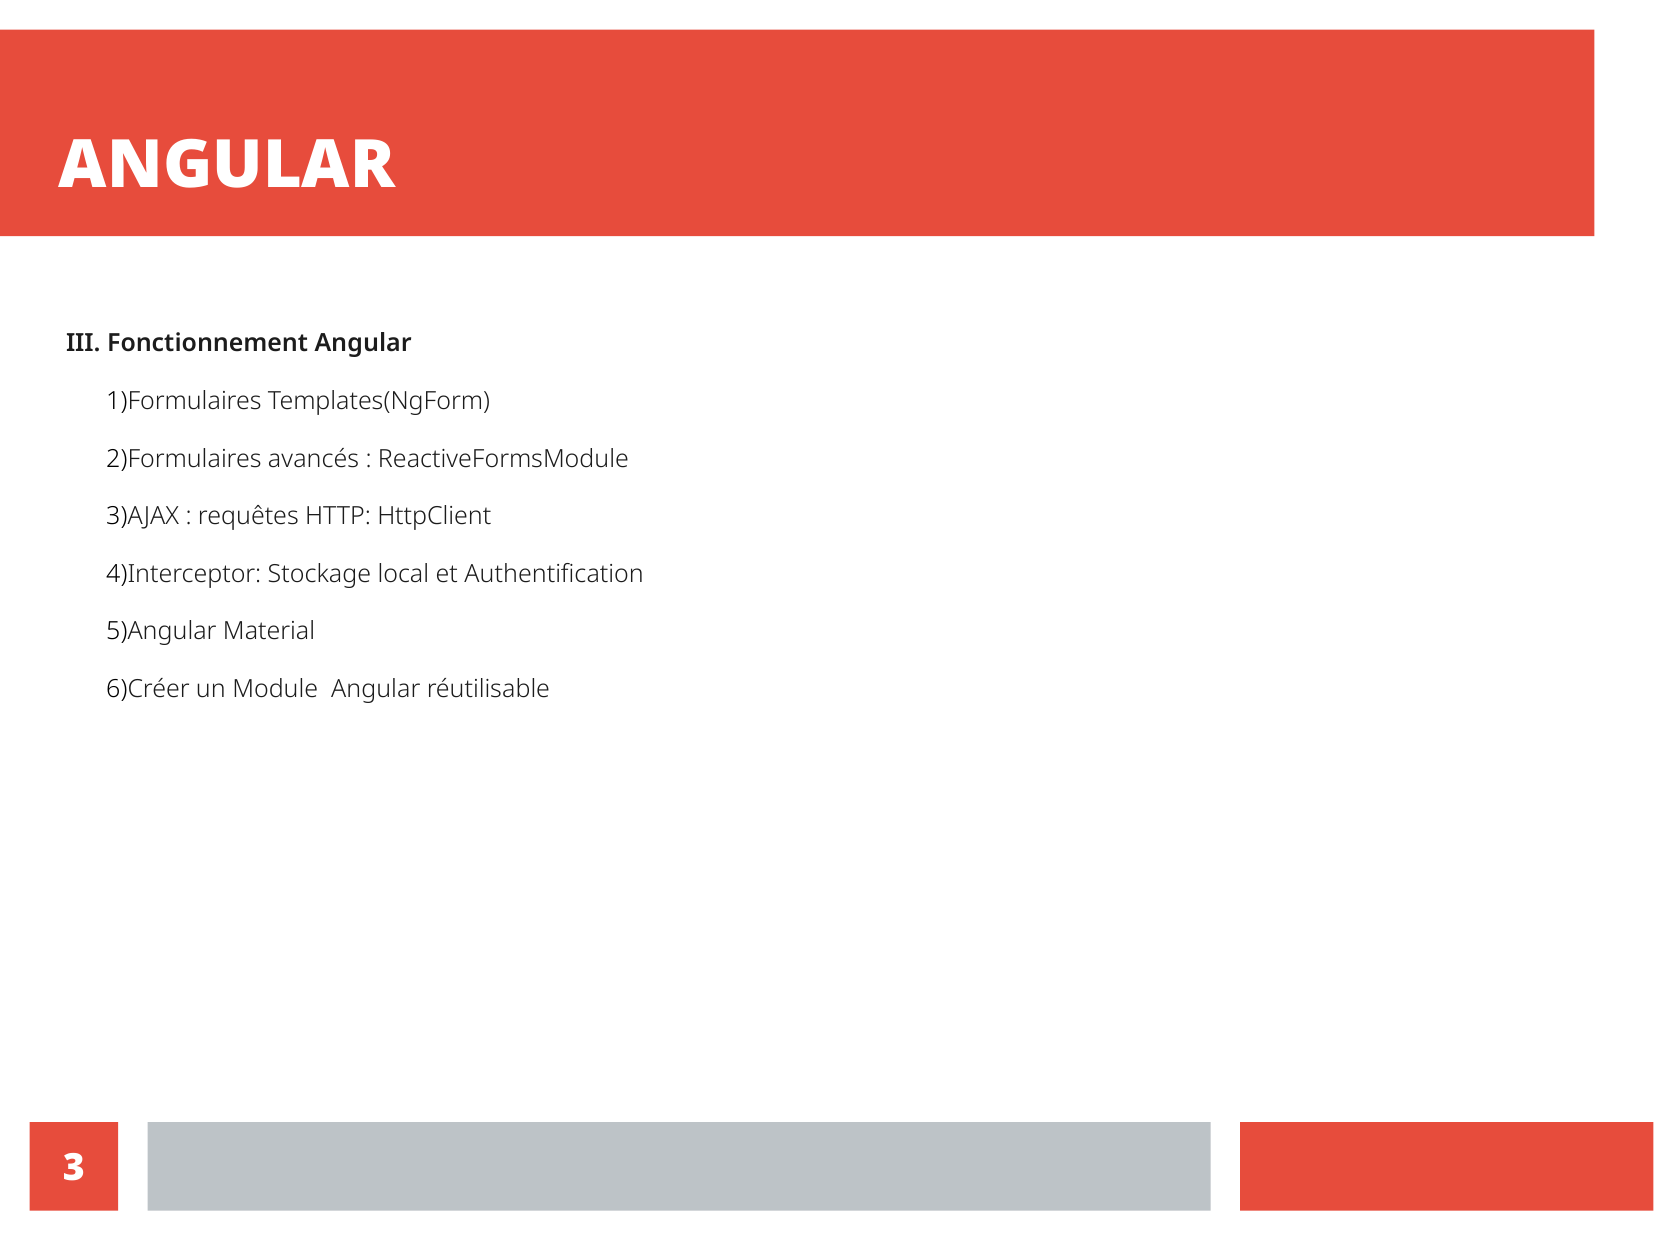

# ANGULAR
III. Fonctionnement Angular
Formulaires Templates(NgForm)
Formulaires avancés : ReactiveFormsModule
AJAX : requêtes HTTP: HttpClient
Interceptor: Stockage local et Authentification
Angular Material
Créer un Module Angular réutilisable
3